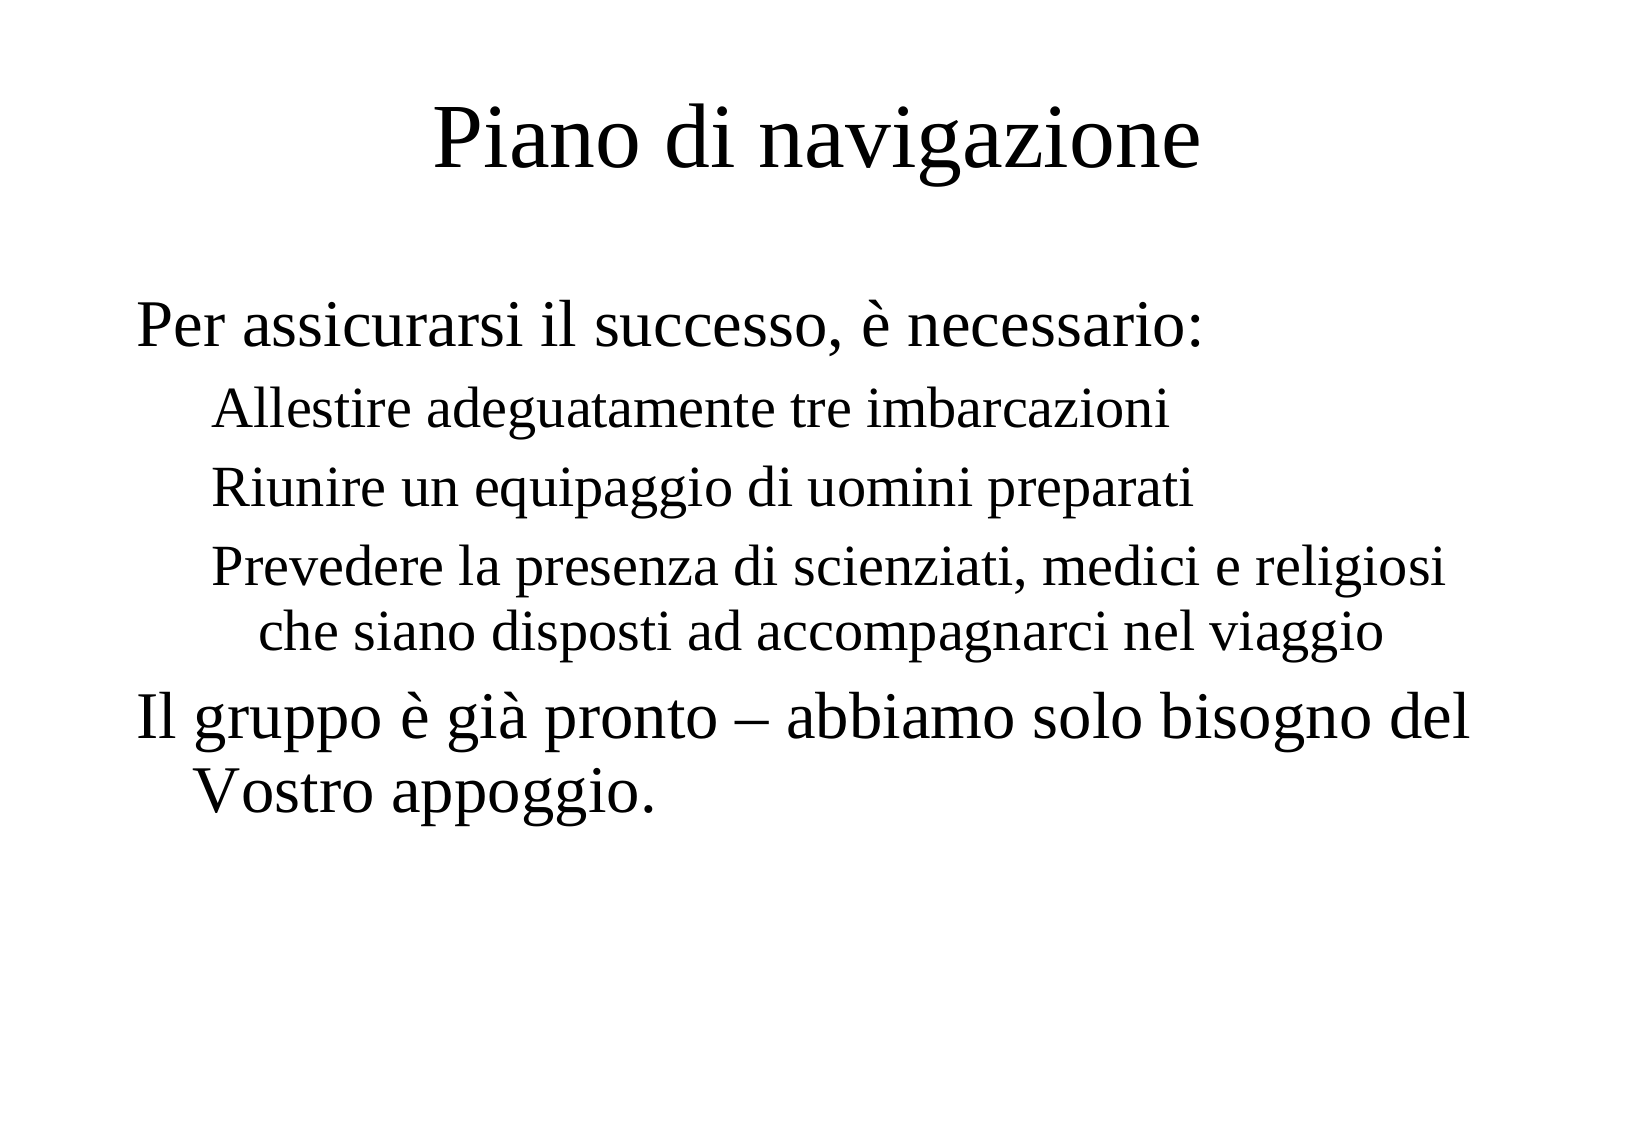

# Piano di navigazione
Per assicurarsi il successo, è necessario:
Allestire adeguatamente tre imbarcazioni
Riunire un equipaggio di uomini preparati
Prevedere la presenza di scienziati, medici e religiosi che siano disposti ad accompagnarci nel viaggio
Il gruppo è già pronto – abbiamo solo bisogno del Vostro appoggio.